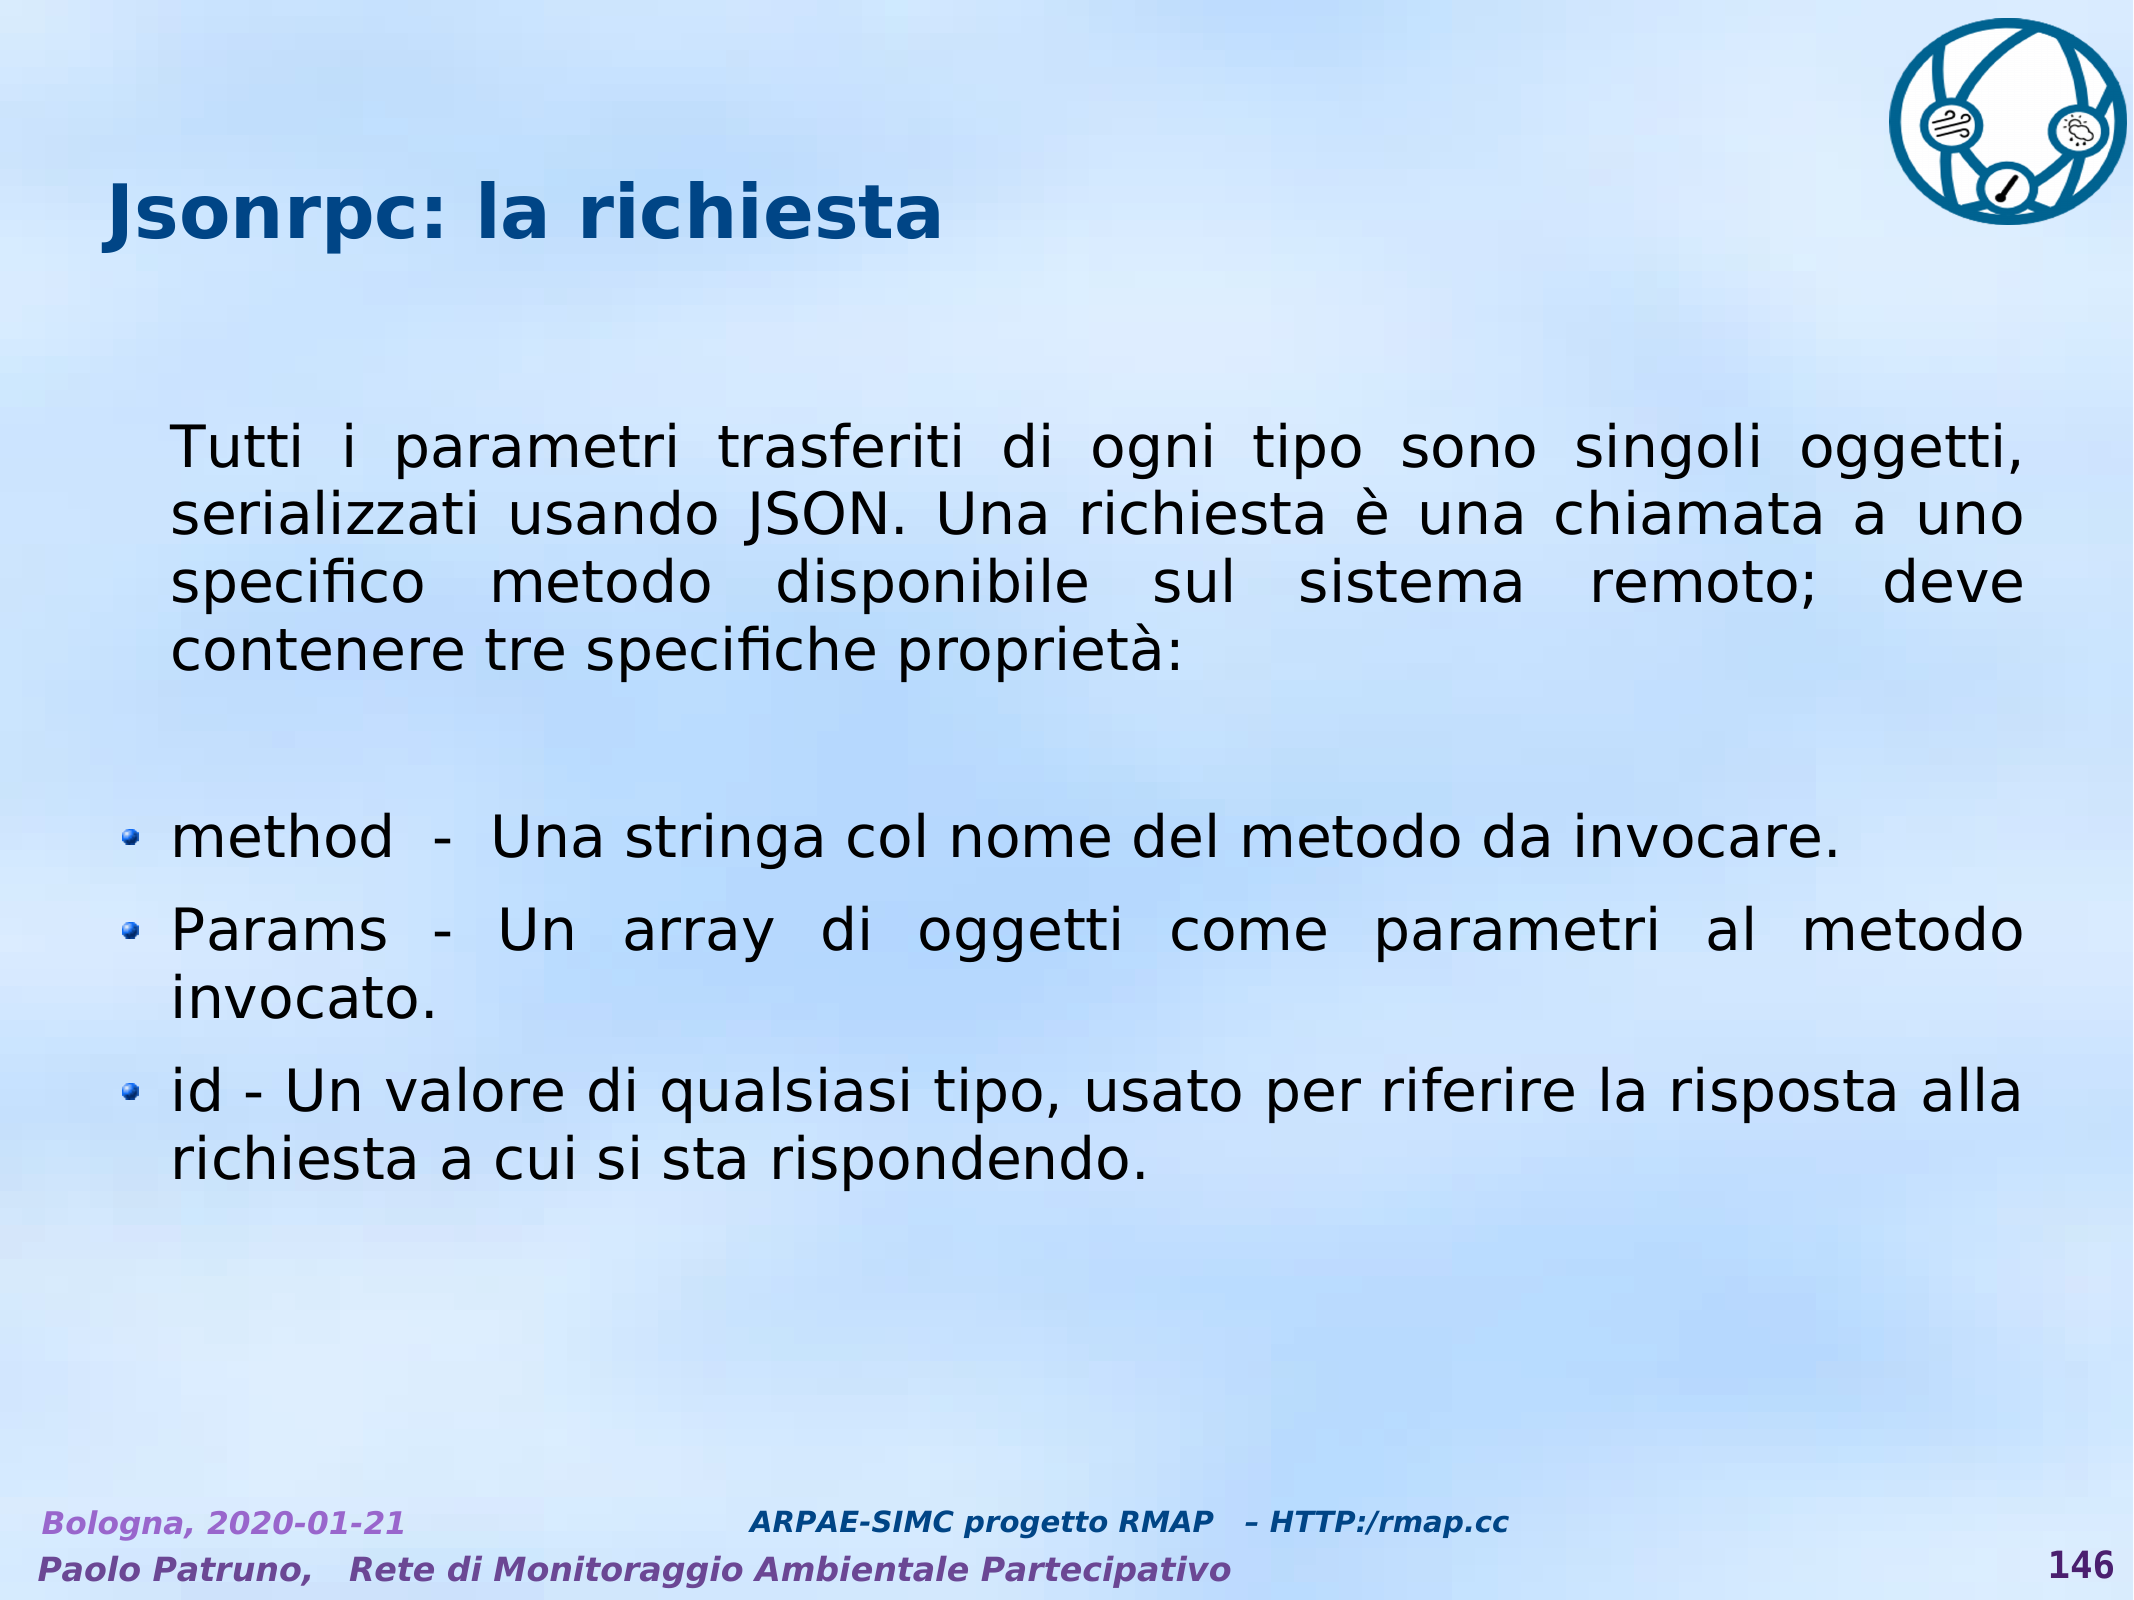

# Jsonrpc: la richiesta
Tutti i parametri trasferiti di ogni tipo sono singoli oggetti, serializzati usando JSON. Una richiesta è una chiamata a uno specifico metodo disponibile sul sistema remoto; deve contenere tre specifiche proprietà:
method - Una stringa col nome del metodo da invocare.
Params - Un array di oggetti come parametri al metodo invocato.
id - Un valore di qualsiasi tipo, usato per riferire la risposta alla richiesta a cui si sta rispondendo.